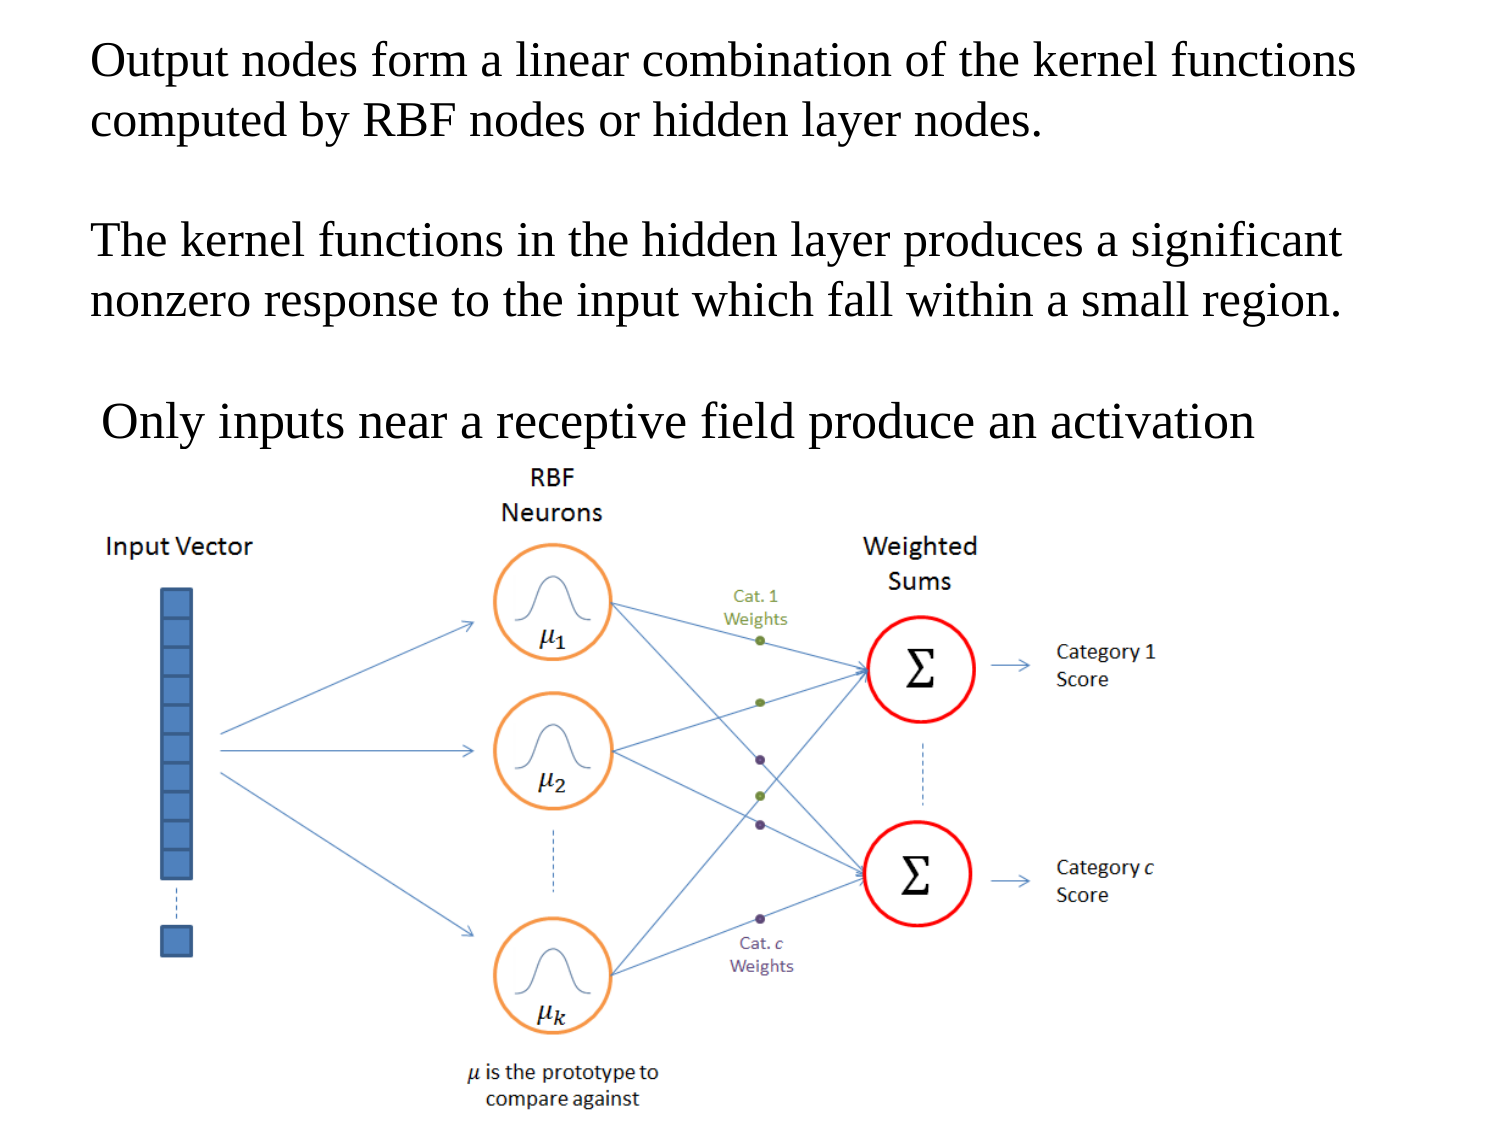

# Output nodes form a linear combination of the kernel functions computed by RBF nodes or hidden layer nodes. The kernel functions in the hidden layer produces a significant nonzero response to the input which fall within a small region. Only inputs near a receptive field produce an activation